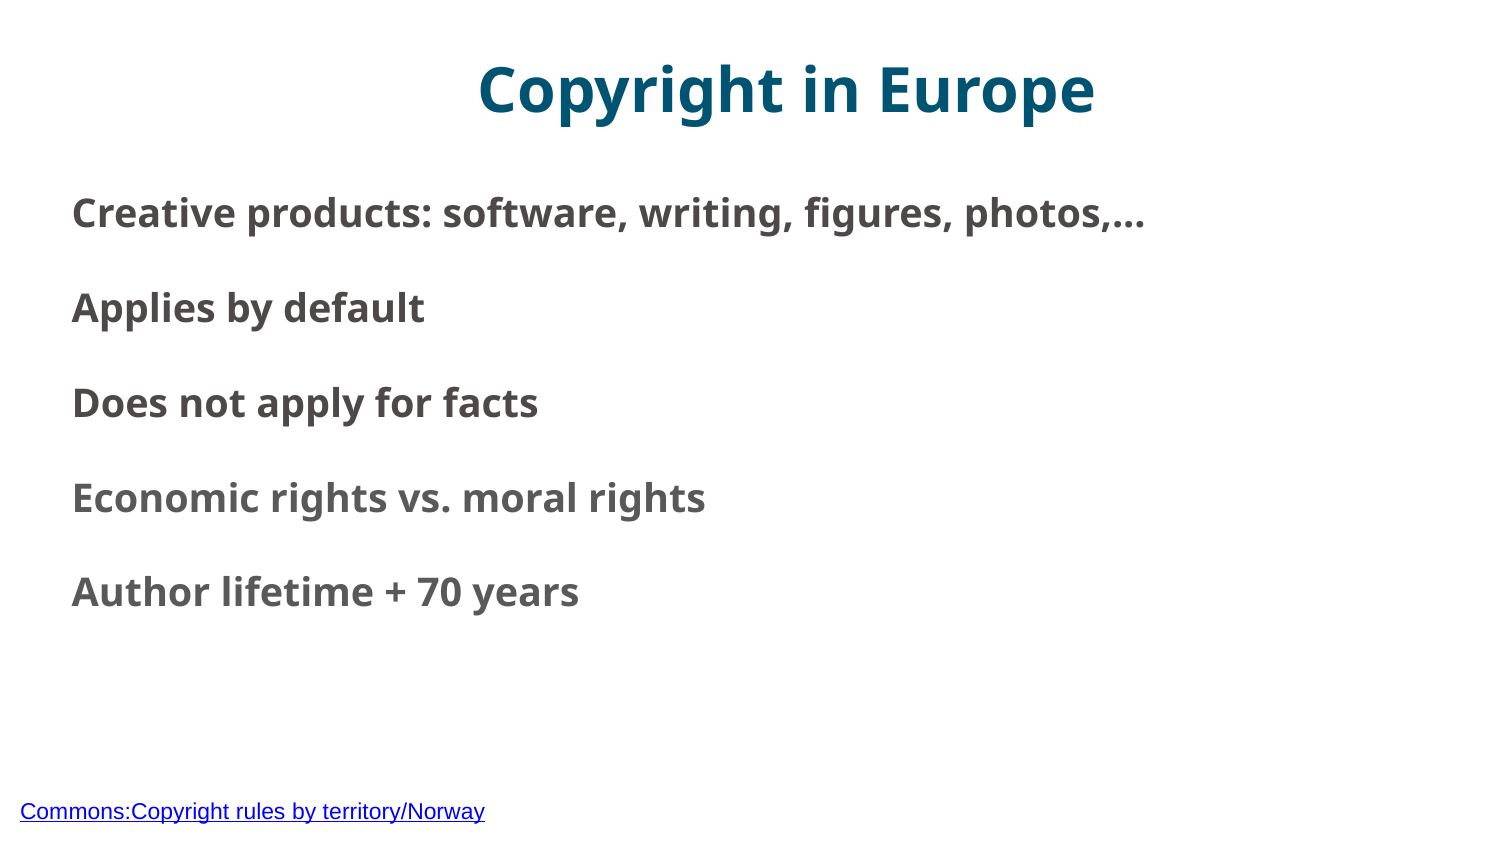

Copyright in Europe
Creative products: software, writing, figures, photos,...
Applies by default
Does not apply for facts
Economic rights vs. moral rights
Author lifetime + 70 years
Commons:Copyright rules by territory/Norway